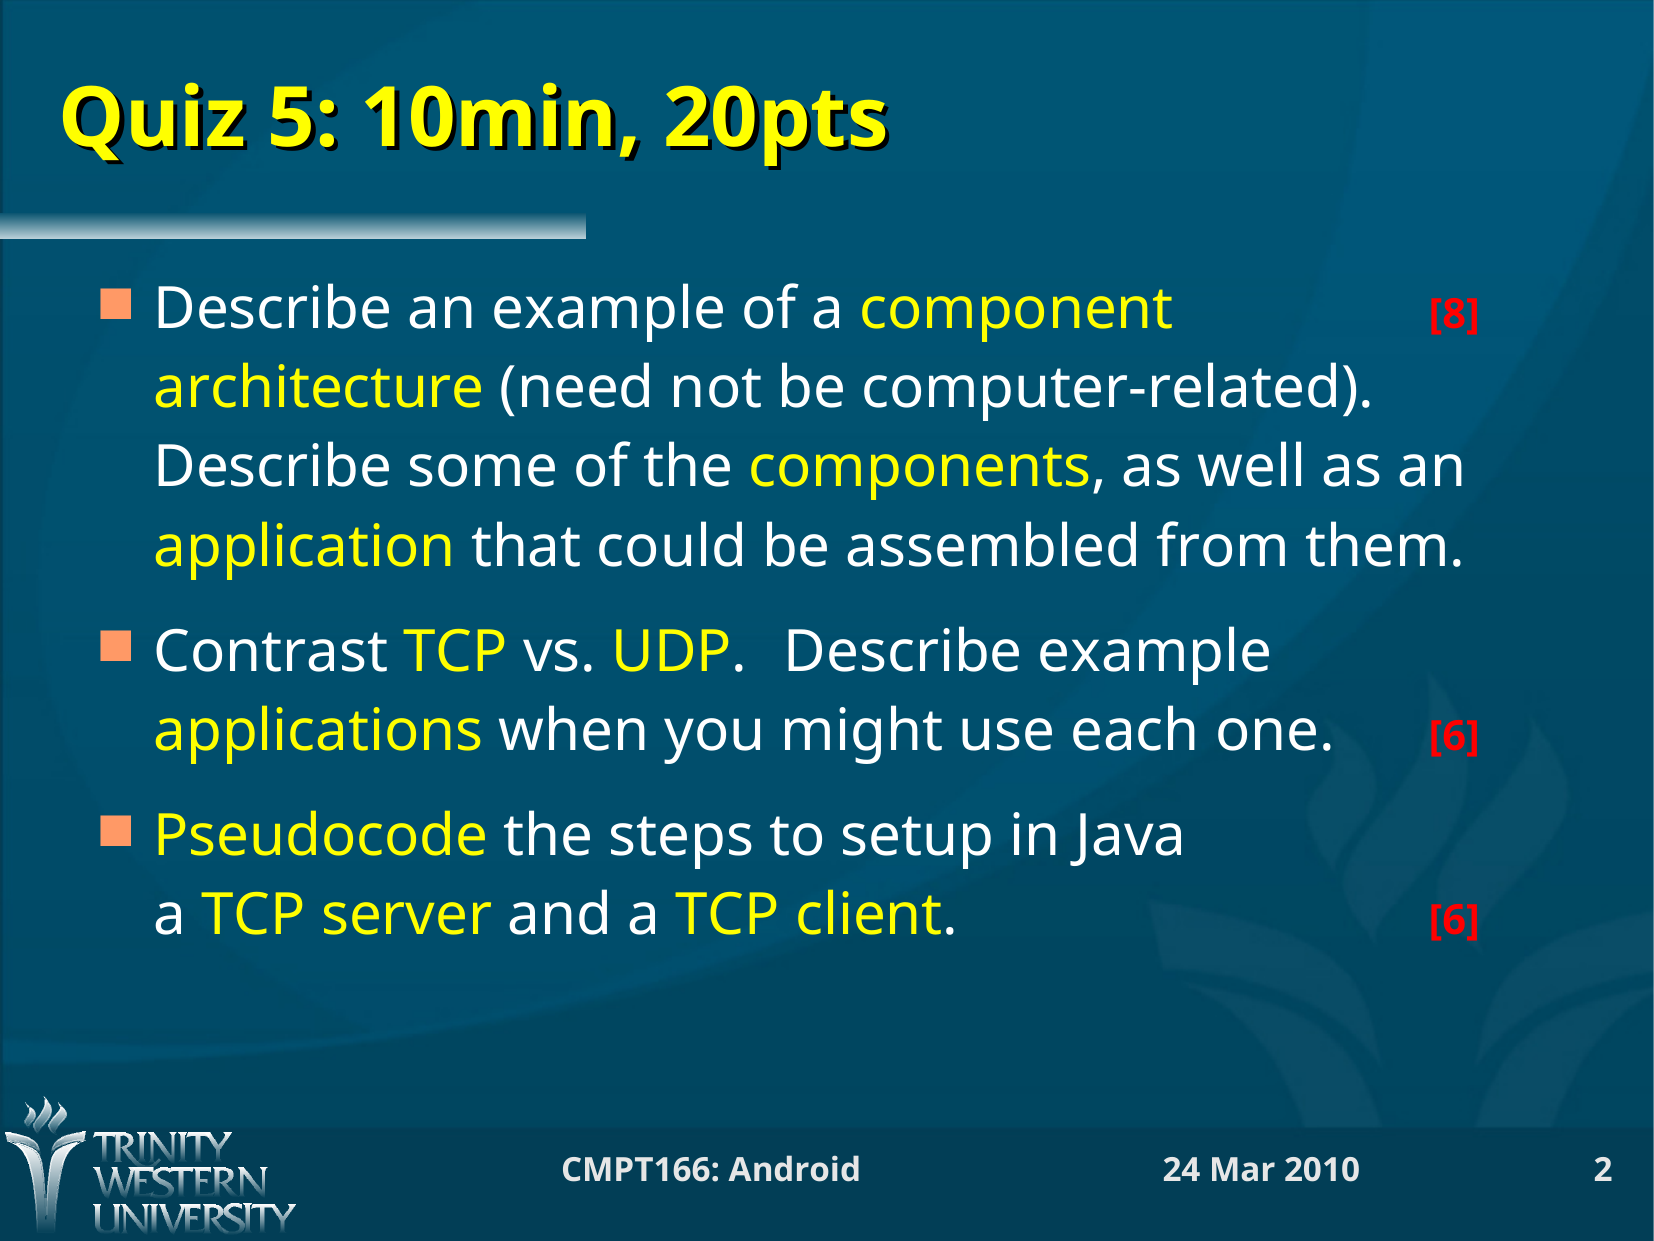

# Quiz 5: 10min, 20pts
Describe an example of a component				[8] architecture (need not be computer-related). Describe some of the components, as well as an application that could be assembled from them.
Contrast TCP vs. UDP.	 Describe example applications when you might use each one.		[6]
Pseudocode the steps to setup in Java
a TCP server and a TCP client.							[6]
CMPT166: Android
24 Mar 2010
2